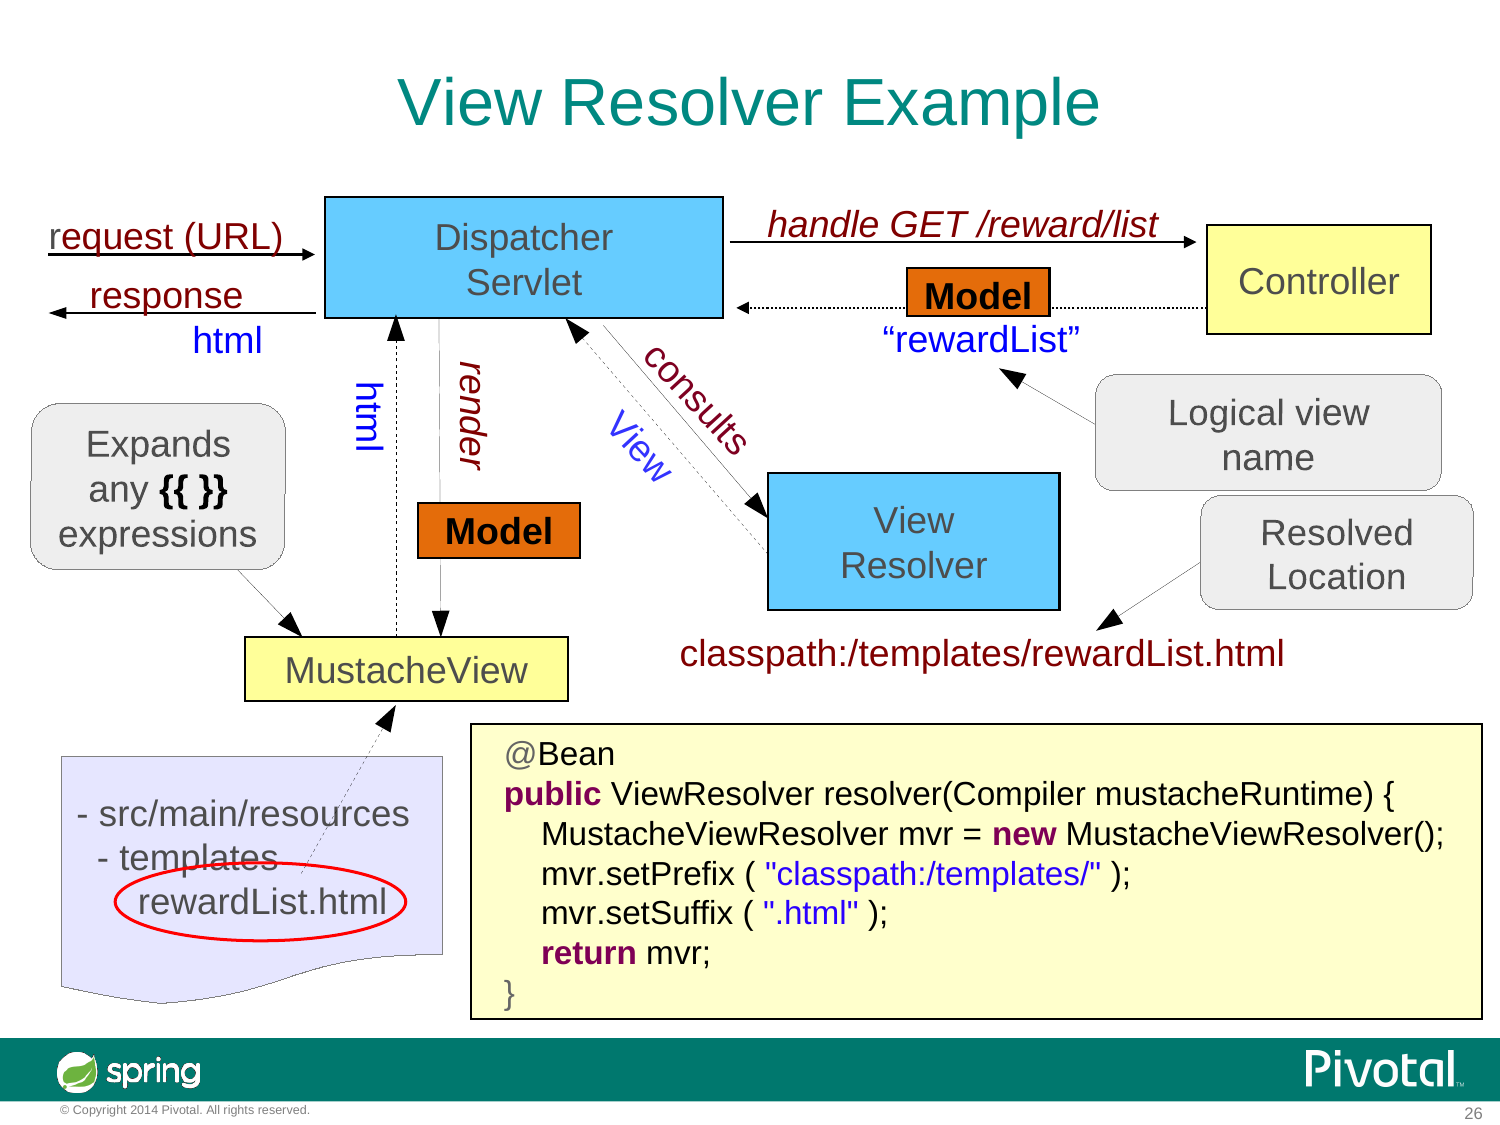

# View Resolver Example
handle GET /reward/list
Dispatcher
Servlet
request (URL)
Controller
response
Model
“rewardList”
html
consults
Logical view name
render
html
Expands any {{ }} expressions
View
View
Resolver
Resolved
Location
Model
classpath:/templates/rewardList.html
MustacheView
 @Bean
 public ViewResolver resolver(Compiler mustacheRuntime) {
 MustacheViewResolver mvr = new MustacheViewResolver();
 mvr.setPrefix ( "classpath:/templates/" );
 mvr.setSuffix ( ".html" );
 return mvr;
 }
- src/main/resources
 - templates
 rewardList.html